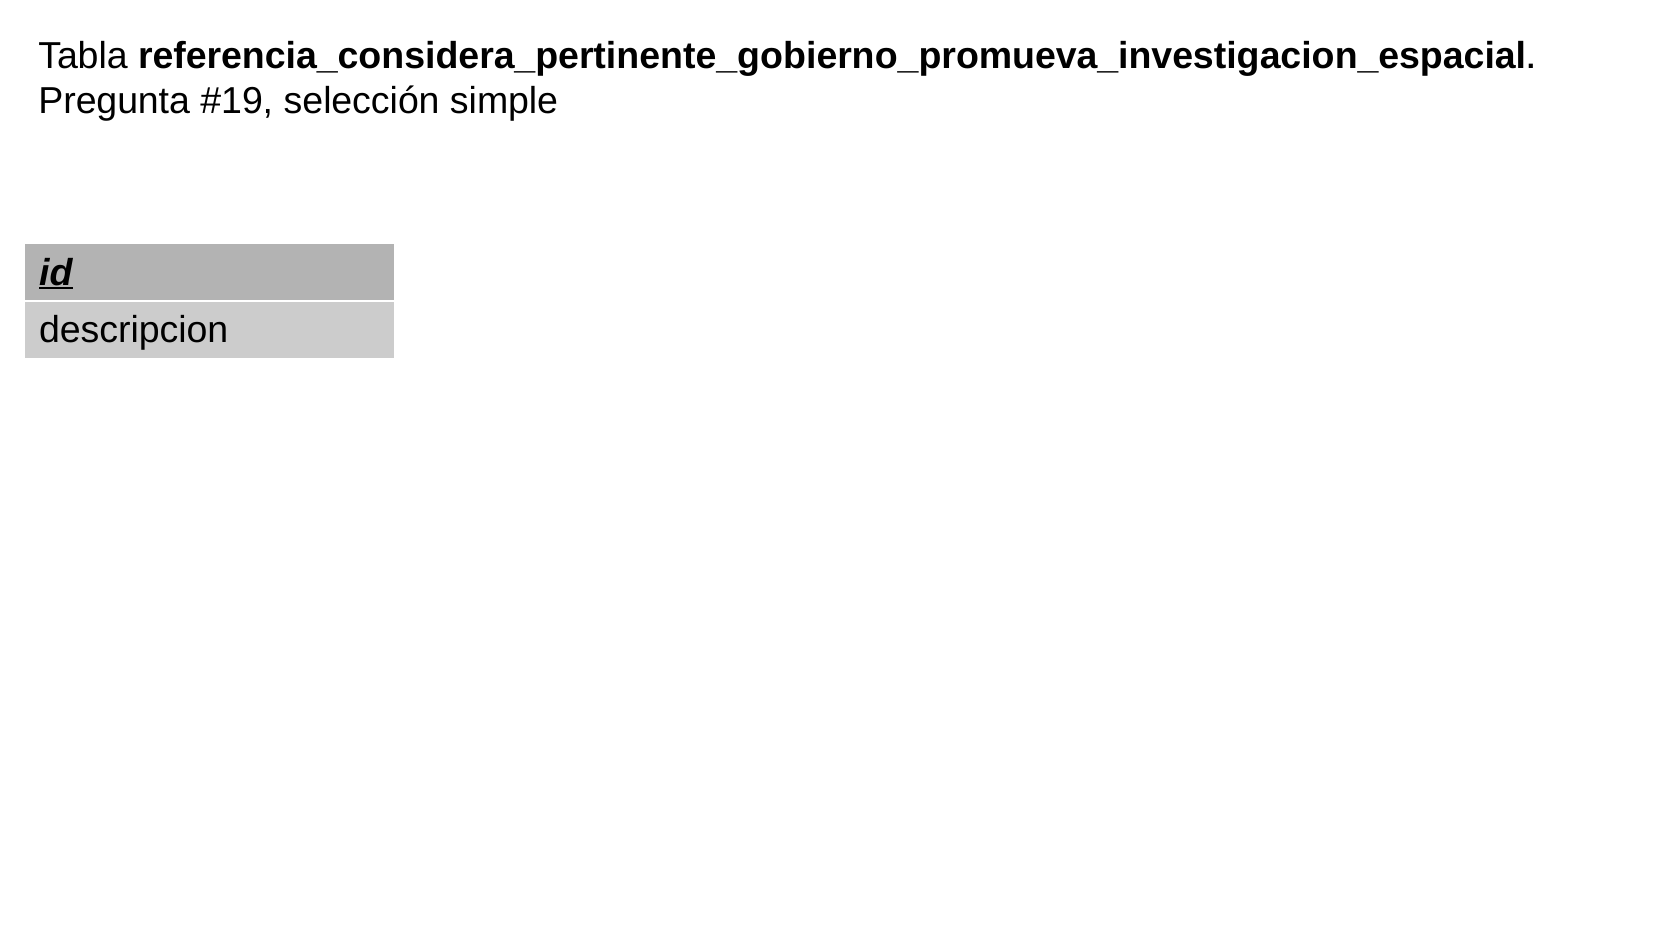

Tabla referencia_considera_pertinente_gobierno_promueva_investigacion_espacial. Pregunta #19, selección simple
| id |
| --- |
| descripcion |